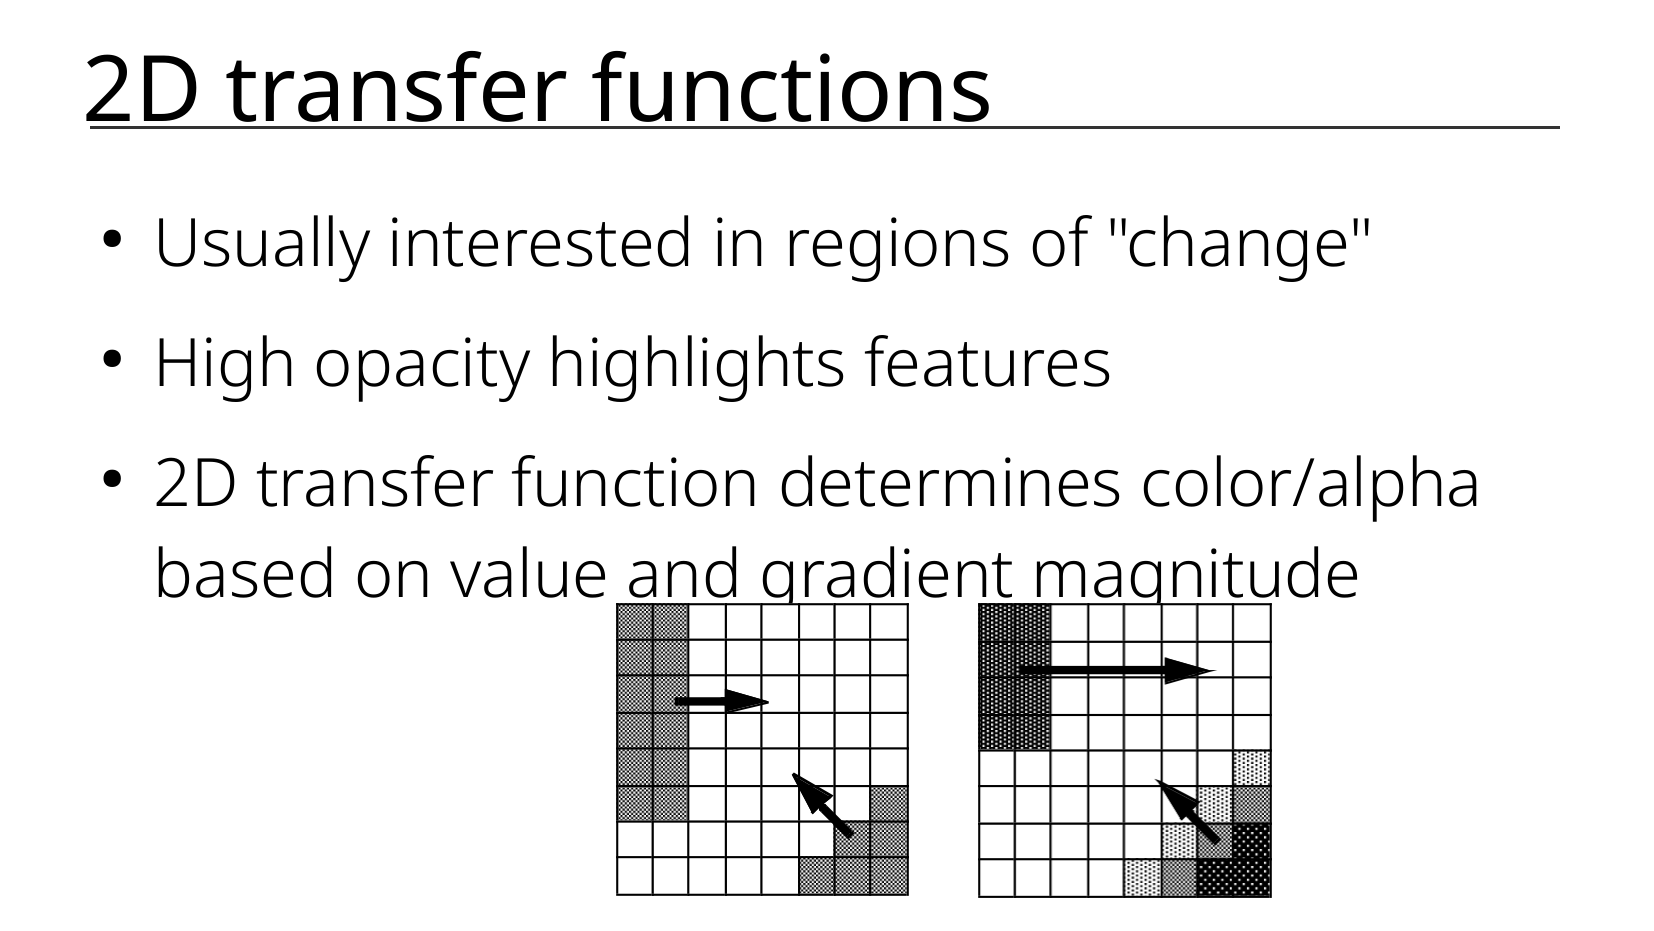

# 2D transfer functions
Usually interested in regions of "change"
High opacity highlights features
2D transfer function determines color/alpha based on value and gradient magnitude